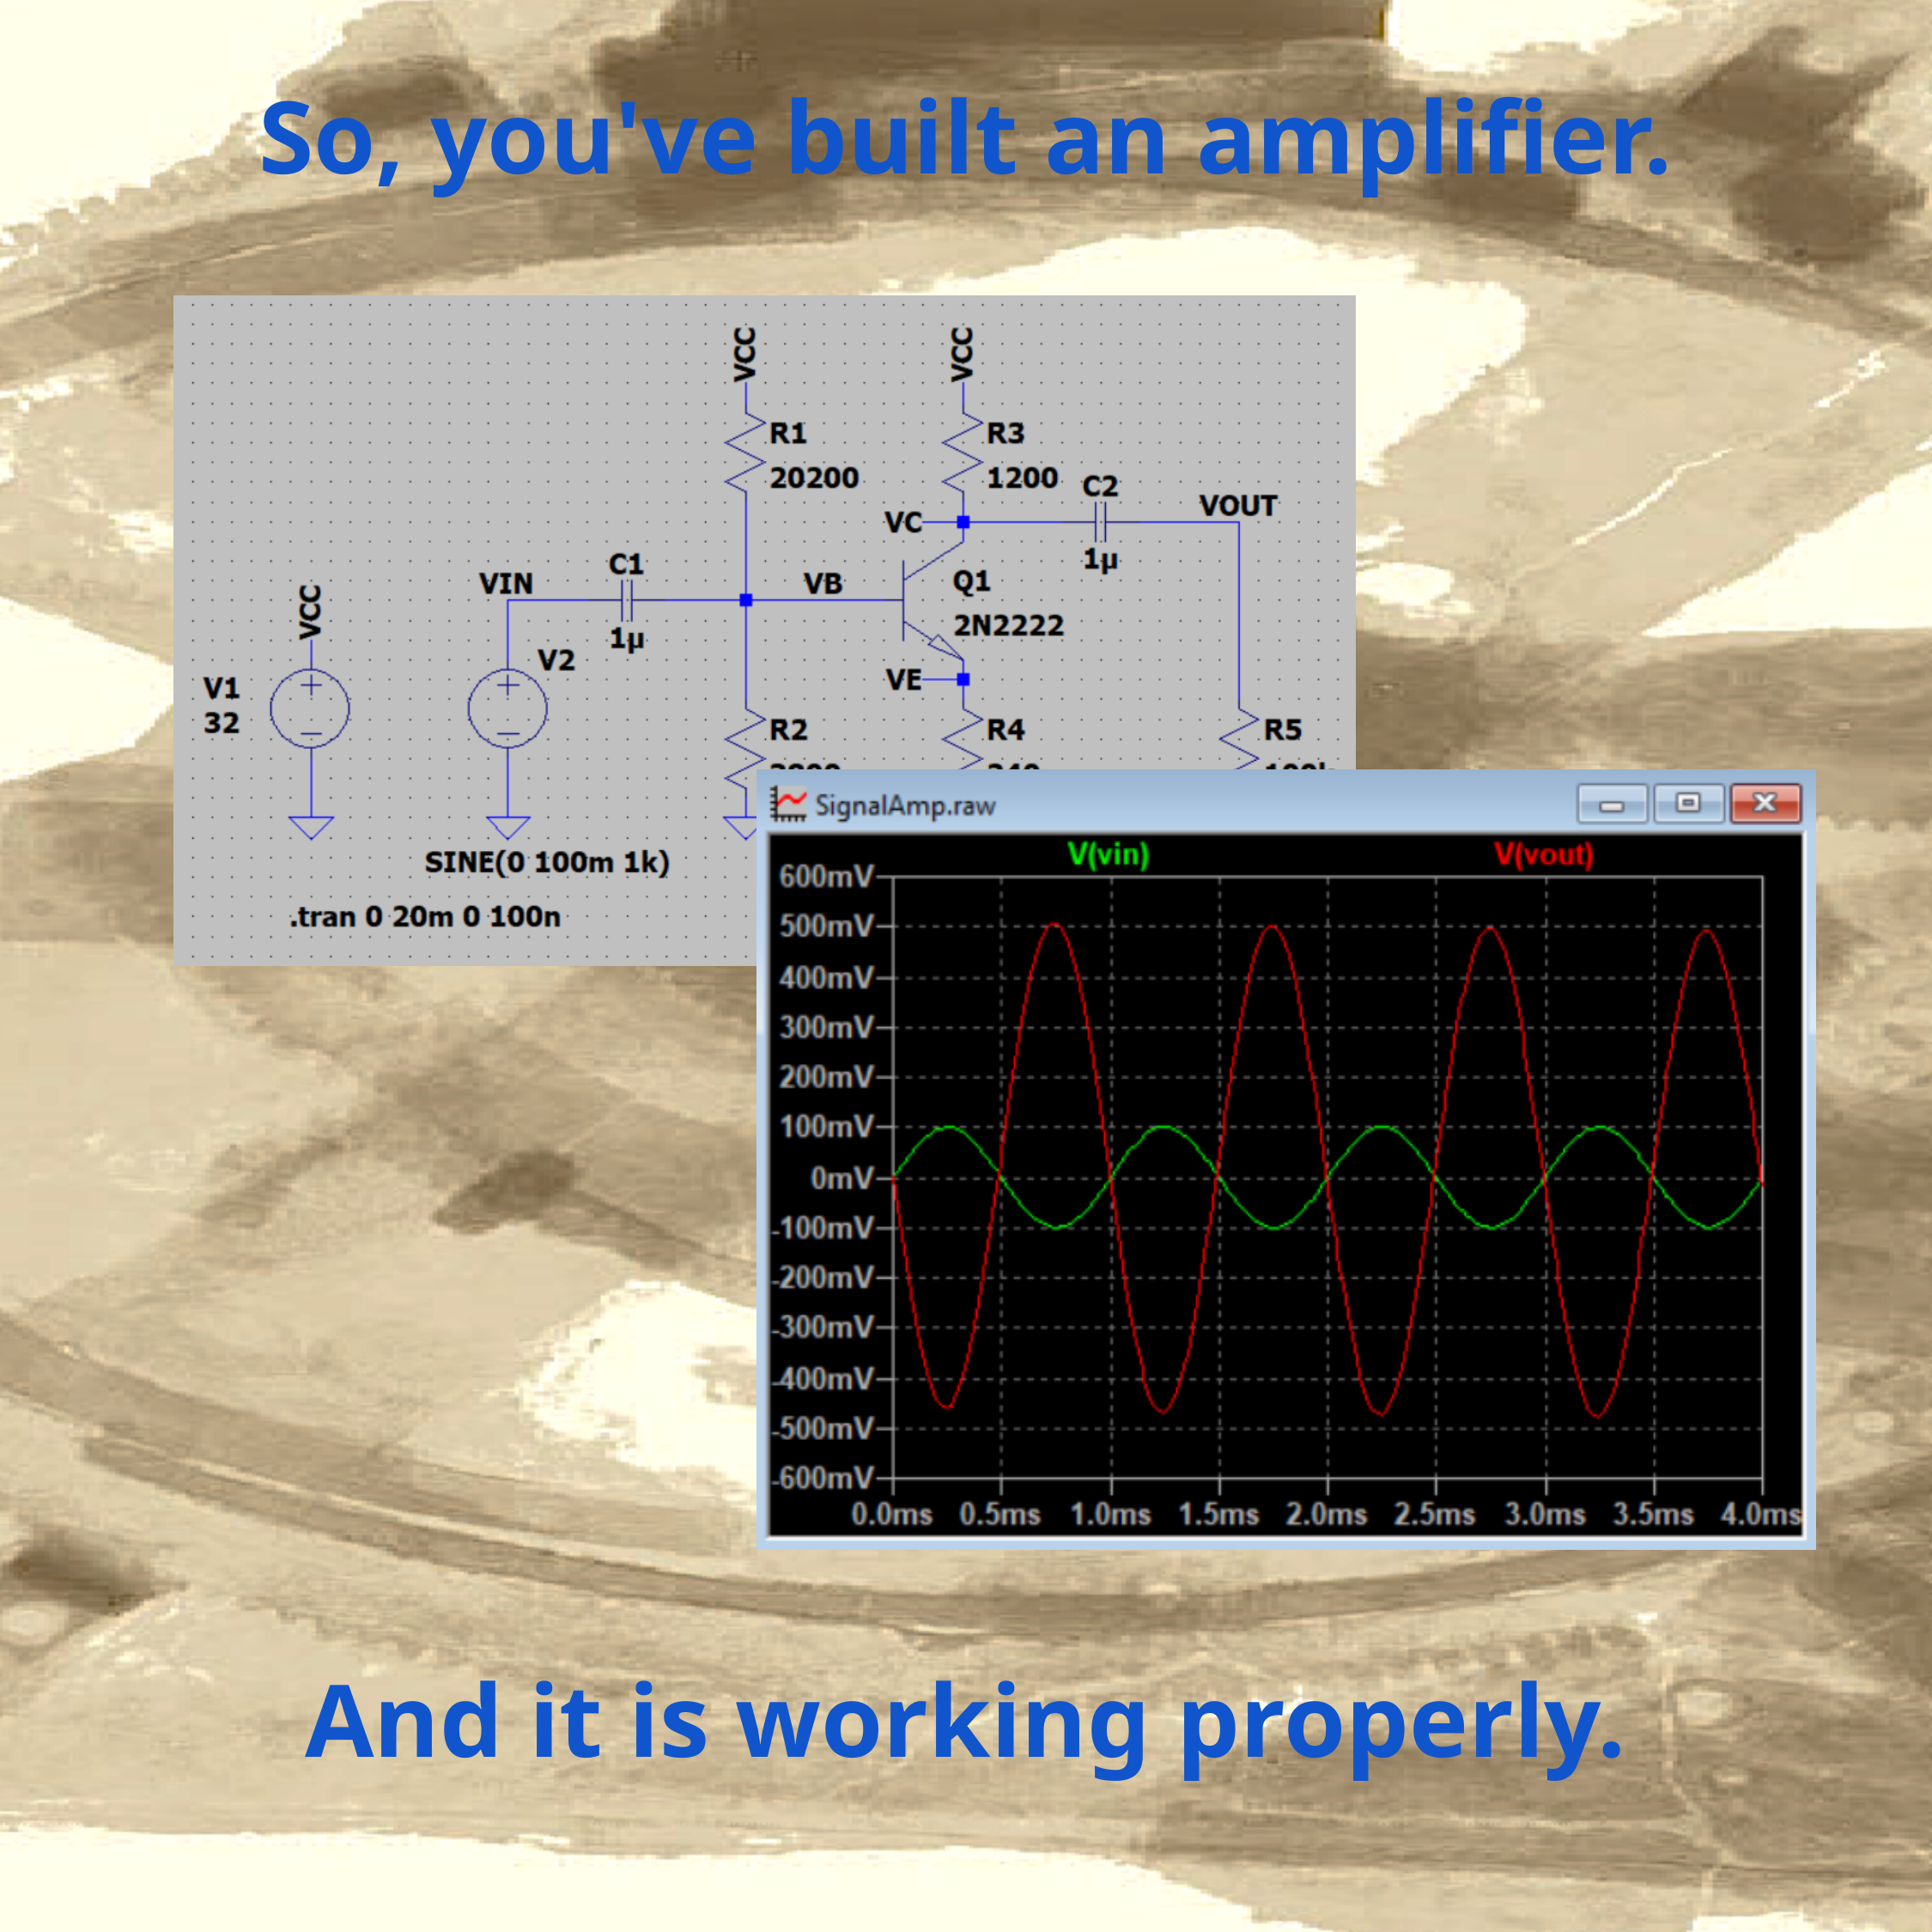

So, you've built an amplifier.
And it is working properly.